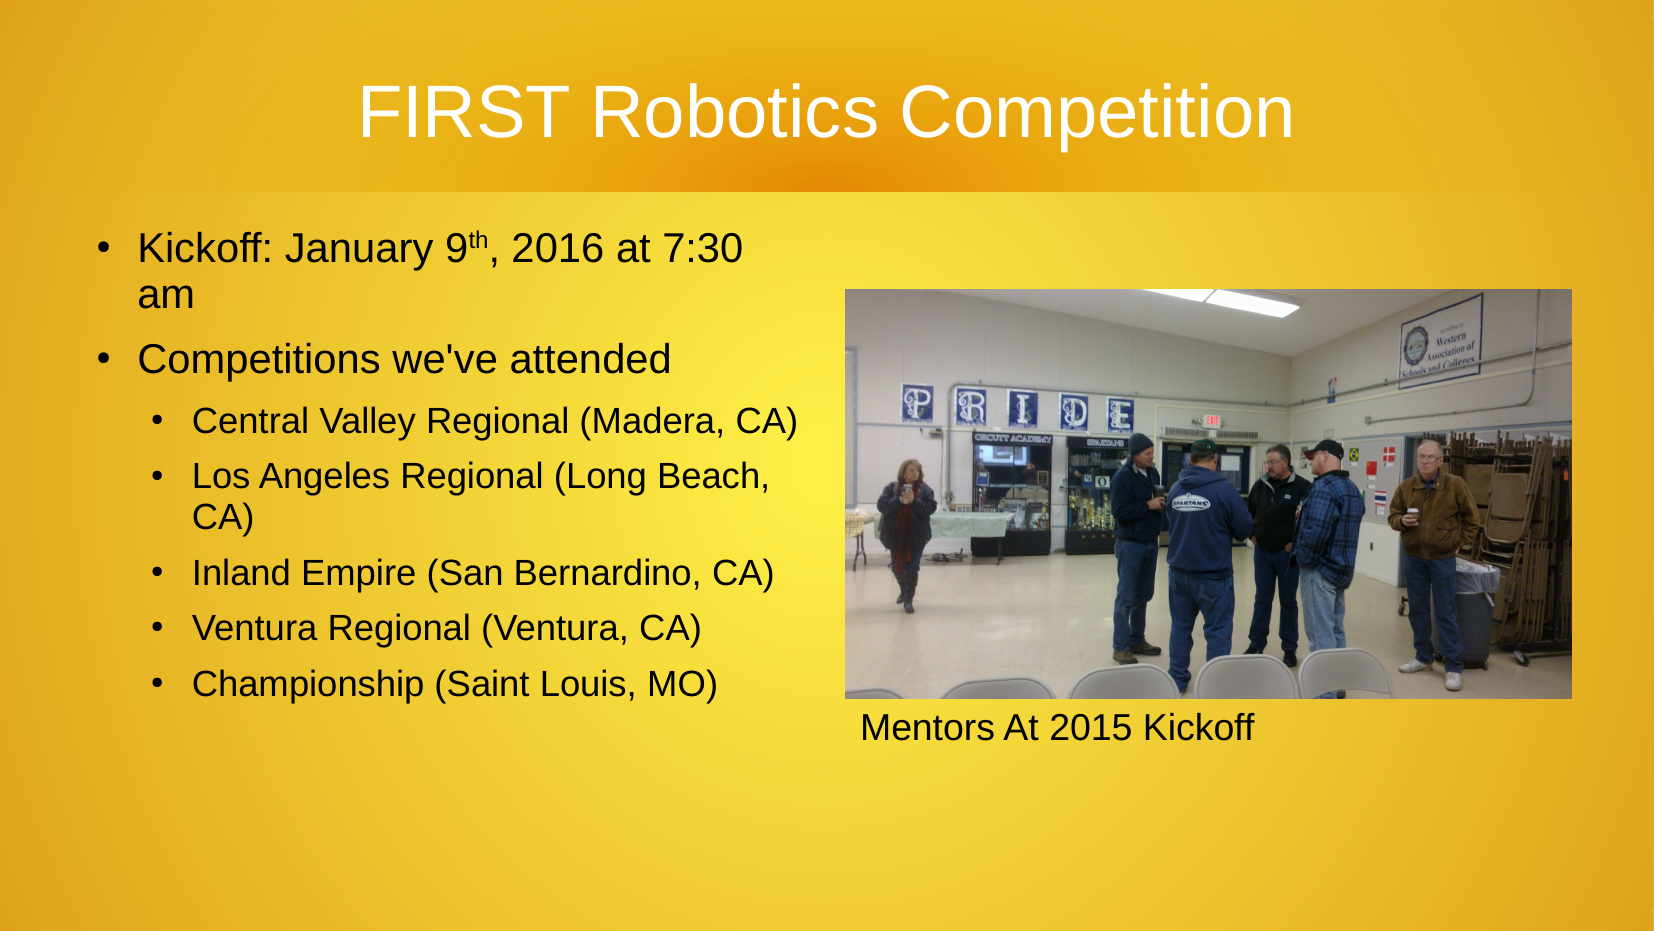

# FIRST Robotics Competition
Kickoff: January 9th, 2016 at 7:30 am
Competitions we've attended
Central Valley Regional (Madera, CA)
Los Angeles Regional (Long Beach, CA)
Inland Empire (San Bernardino, CA)
Ventura Regional (Ventura, CA)
Championship (Saint Louis, MO)
Mentors At 2015 Kickoff